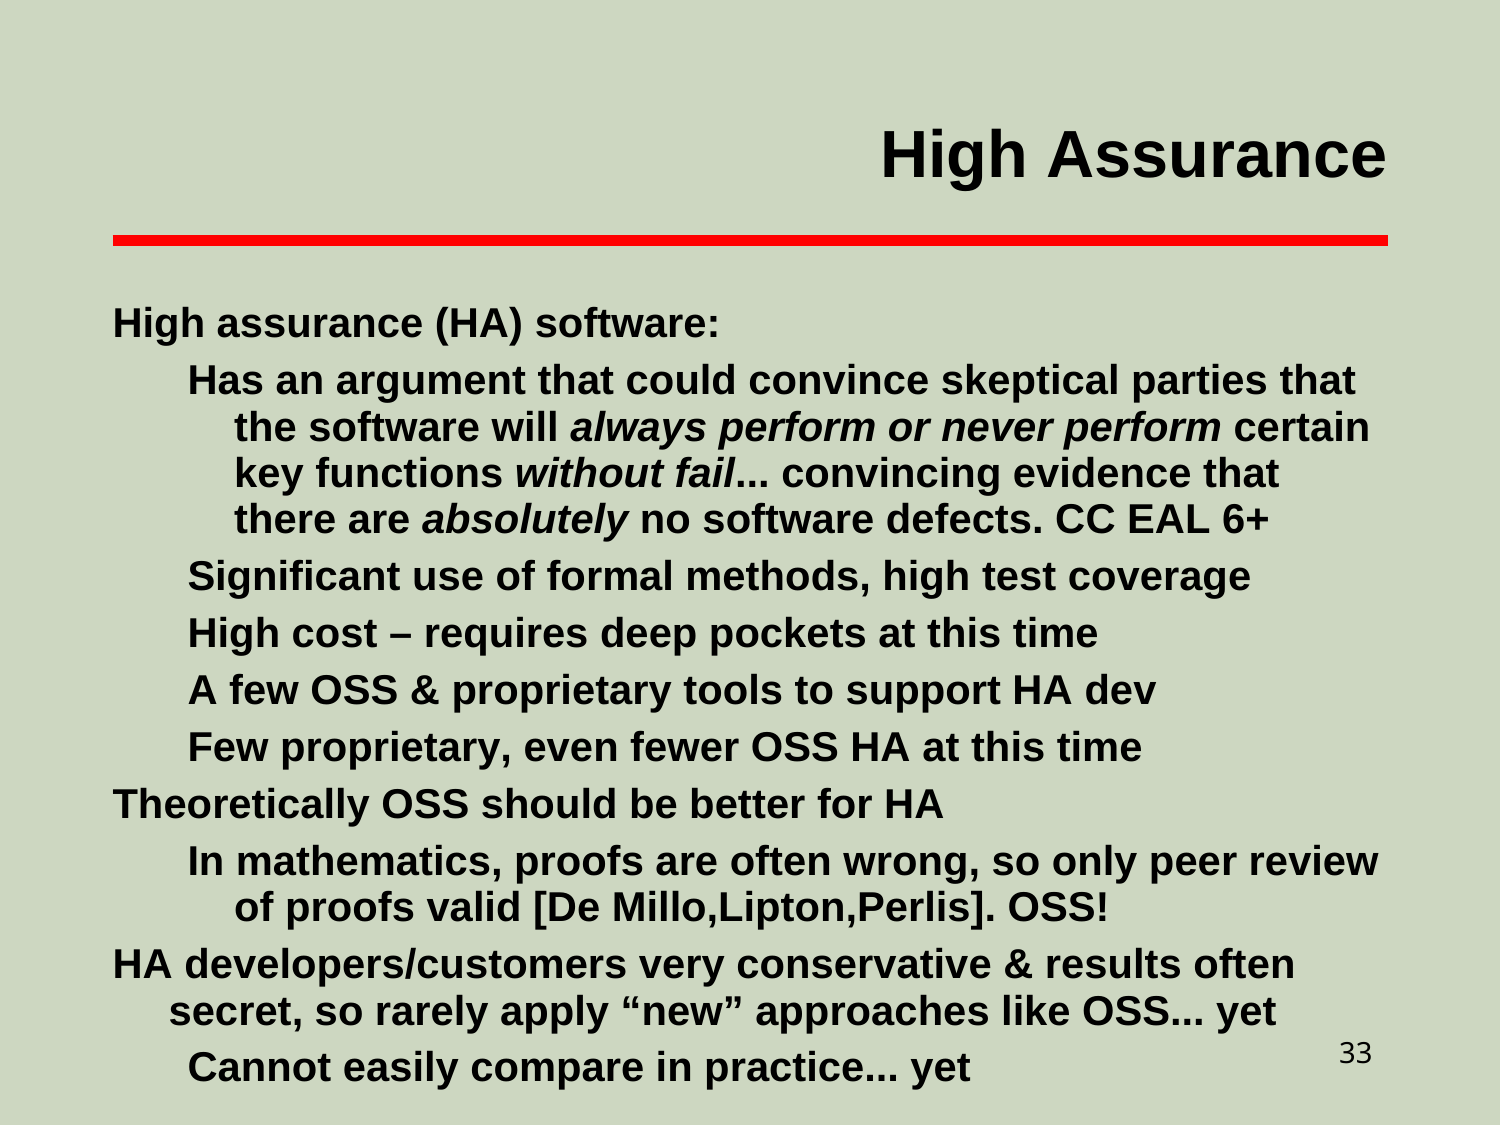

# High Assurance
High assurance (HA) software:
Has an argument that could convince skeptical parties that the software will always perform or never perform certain key functions without fail... convincing evidence that there are absolutely no software defects. CC EAL 6+
Significant use of formal methods, high test coverage
High cost – requires deep pockets at this time
A few OSS & proprietary tools to support HA dev
Few proprietary, even fewer OSS HA at this time
Theoretically OSS should be better for HA
In mathematics, proofs are often wrong, so only peer review of proofs valid [De Millo,Lipton,Perlis]. OSS!
HA developers/customers very conservative & results often secret, so rarely apply “new” approaches like OSS... yet
Cannot easily compare in practice... yet